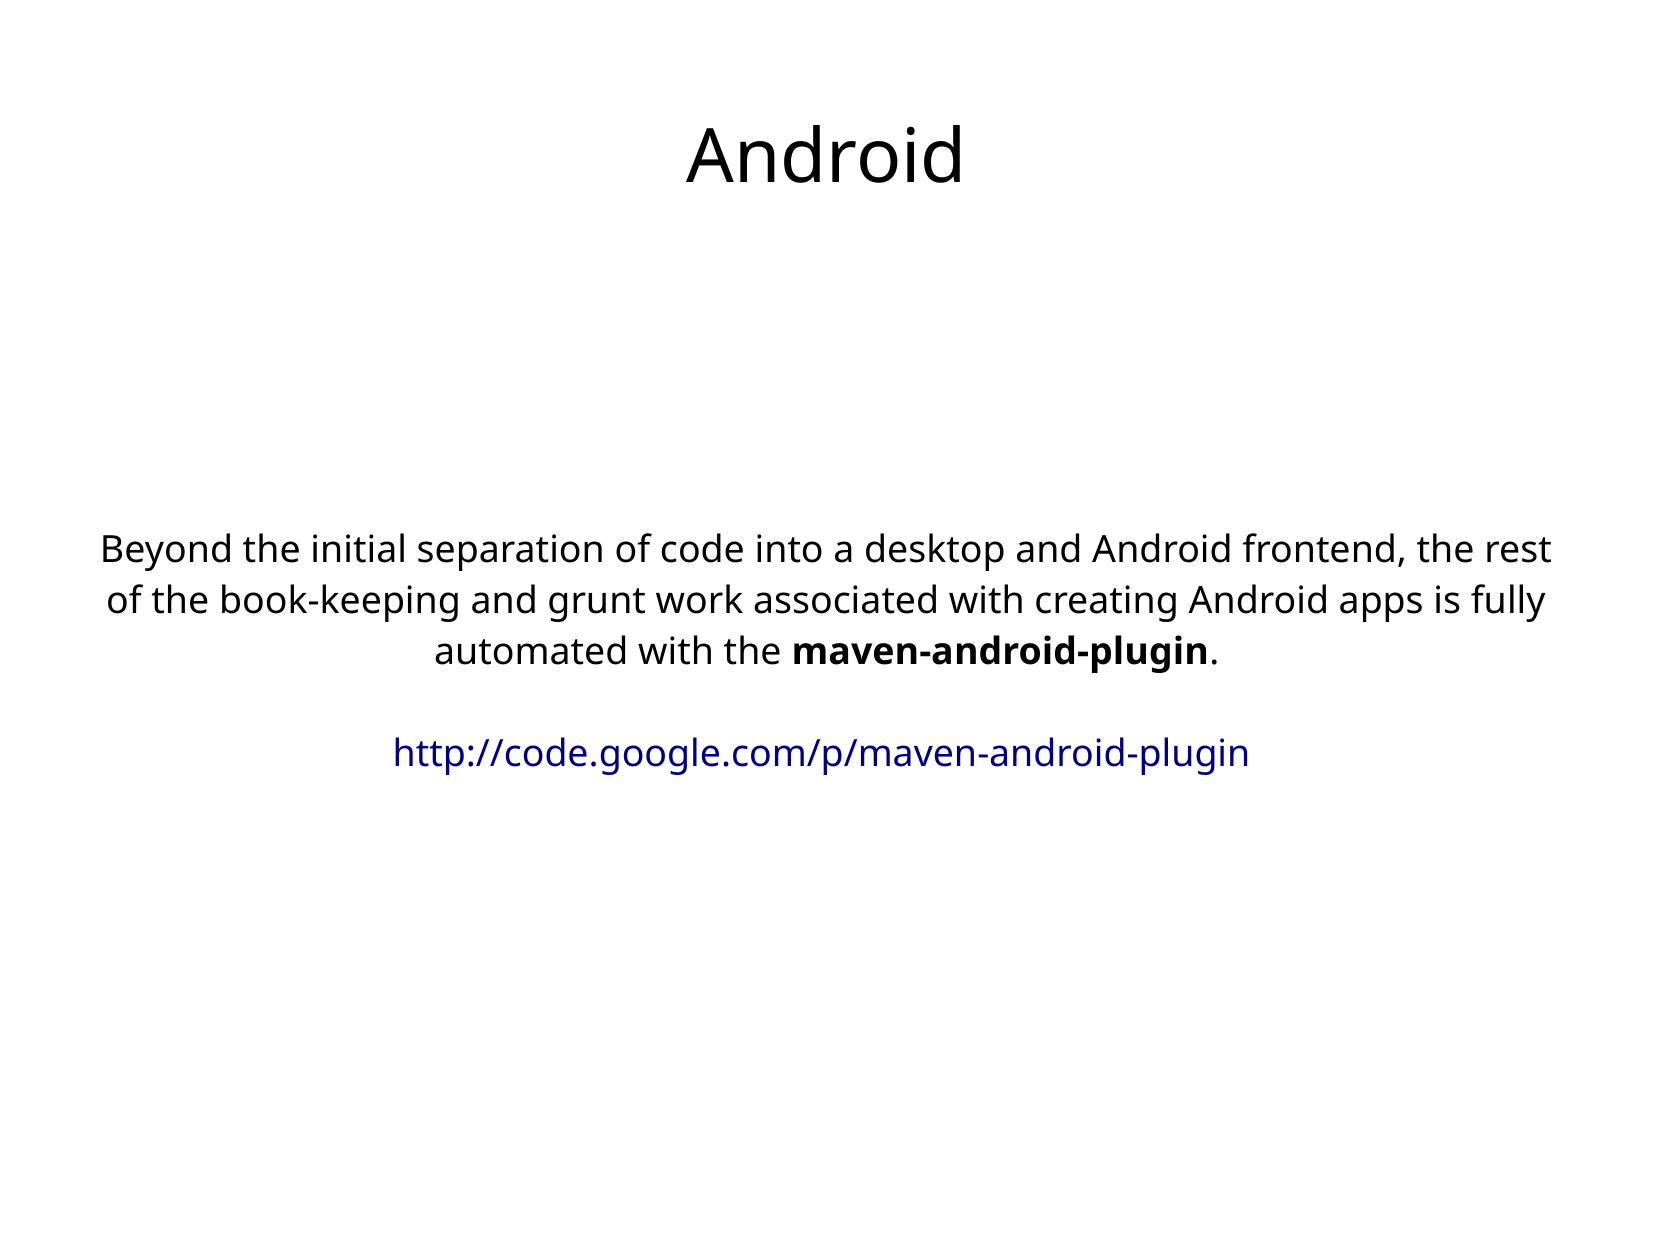

# Android
Beyond the initial separation of code into a desktop and Android frontend, the rest of the book-keeping and grunt work associated with creating Android apps is fully automated with the maven-android-plugin.
http://code.google.com/p/maven-android-plugin